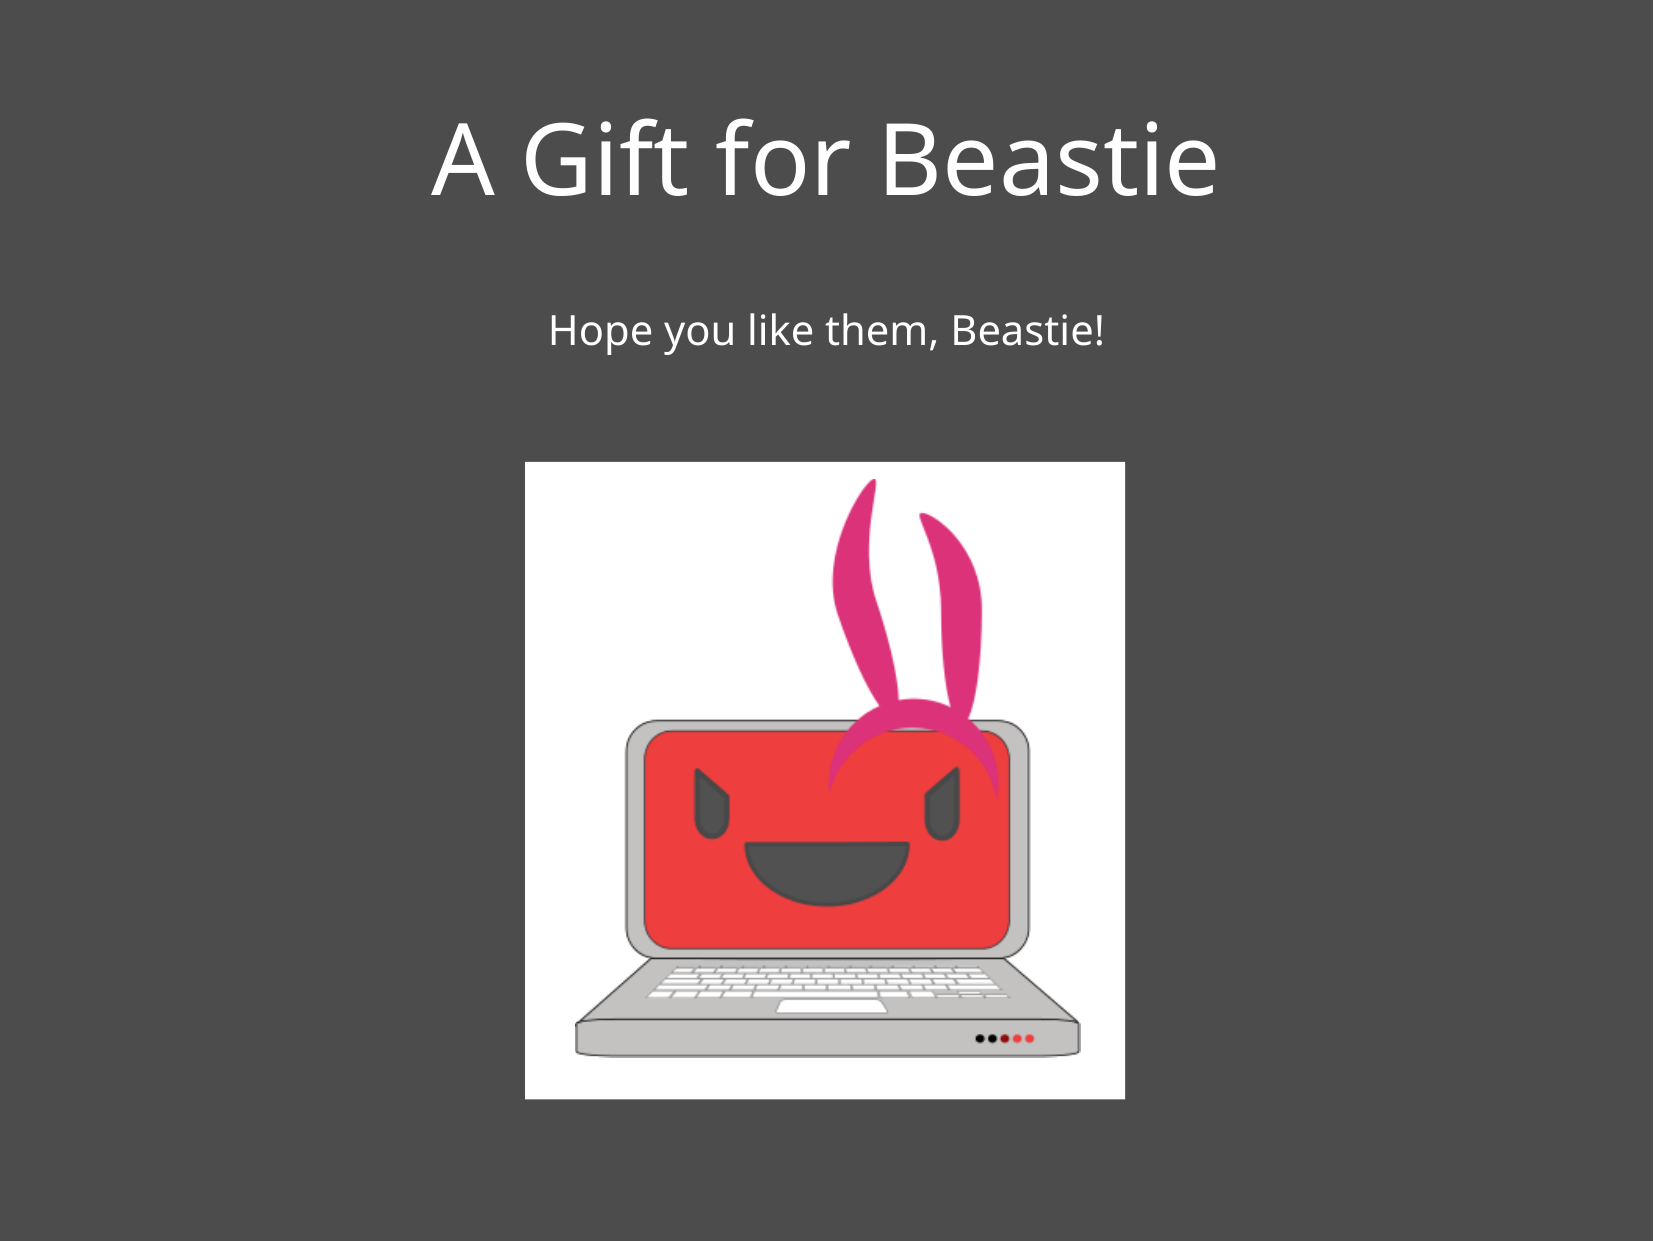

# A Gift for Beastie
Hope you like them, Beastie!